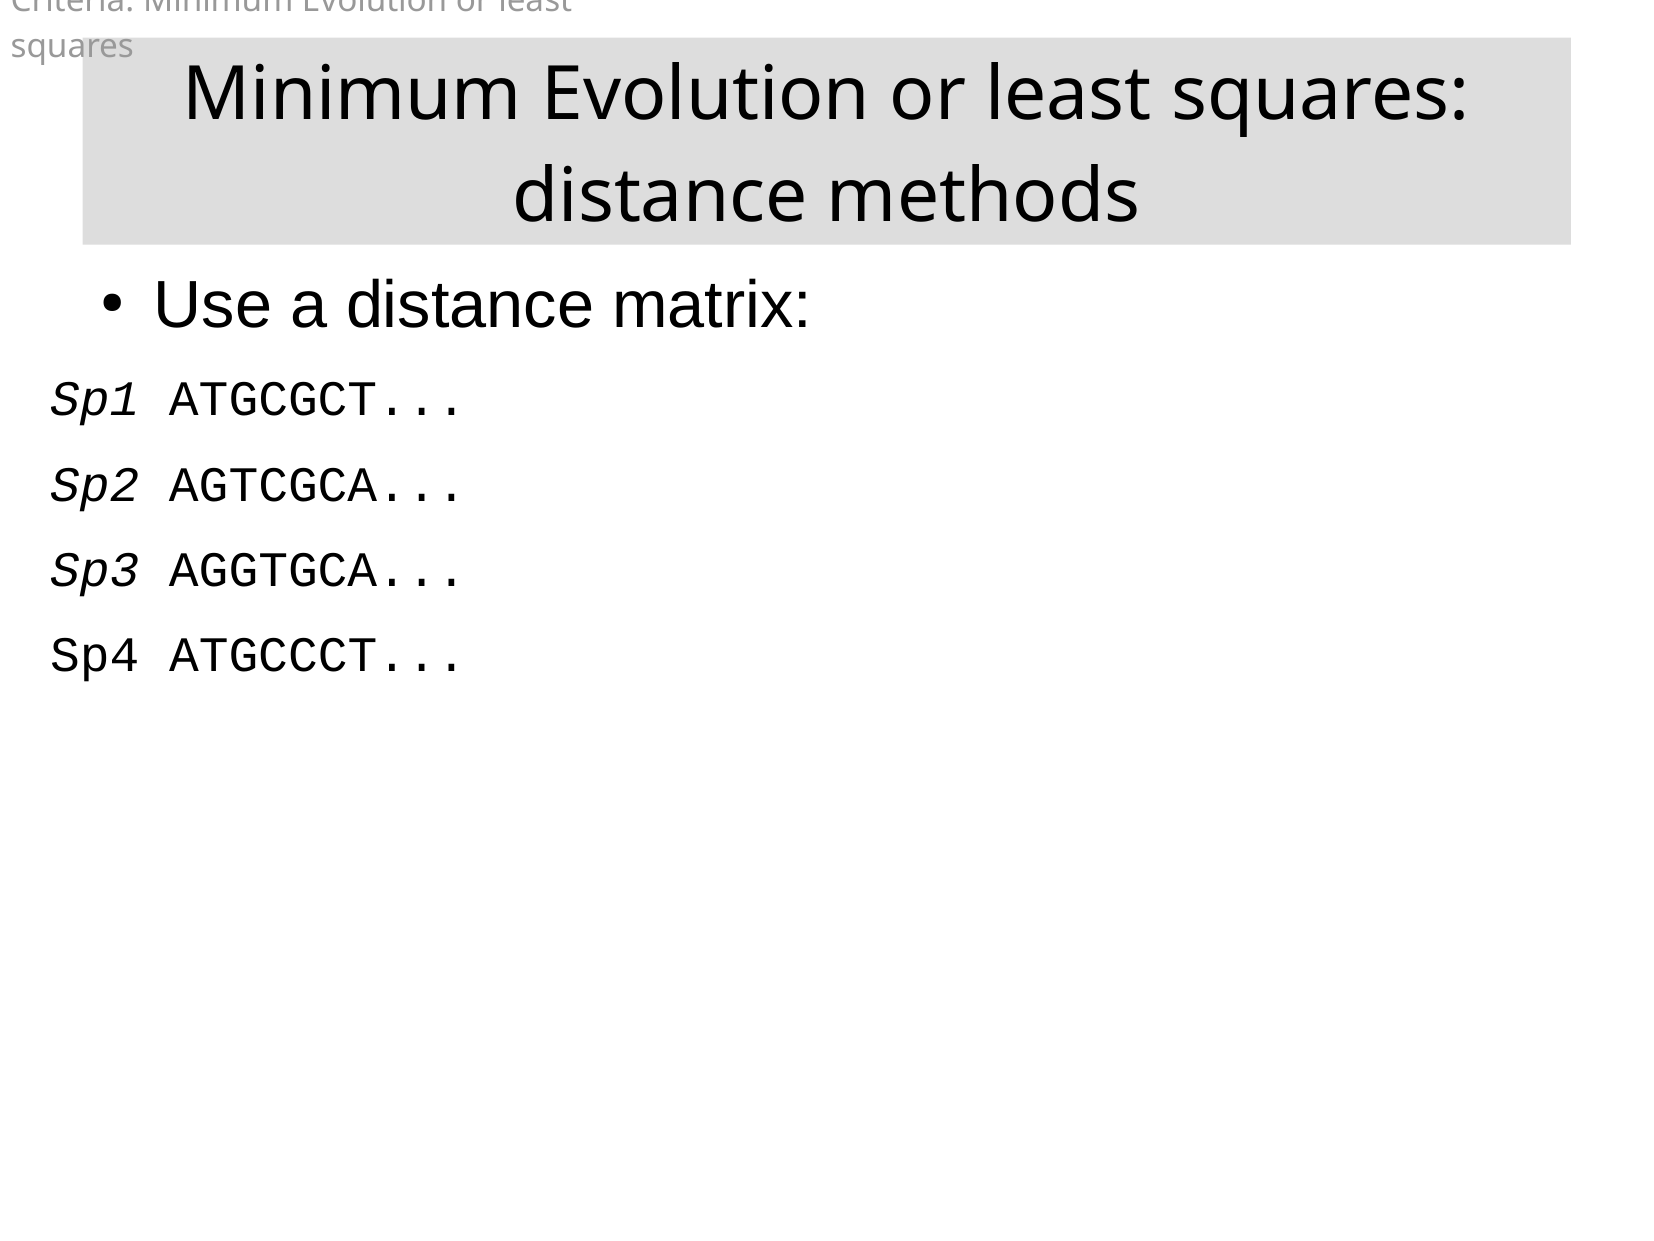

Criteria: Minimum Evolution or least squares
# Minimum Evolution or least squares: distance methods
Use a distance matrix:
Sp1 ATGCGCT...
Sp2 AGTCGCA...
Sp3 AGGTGCA...
Sp4 ATGCCCT...